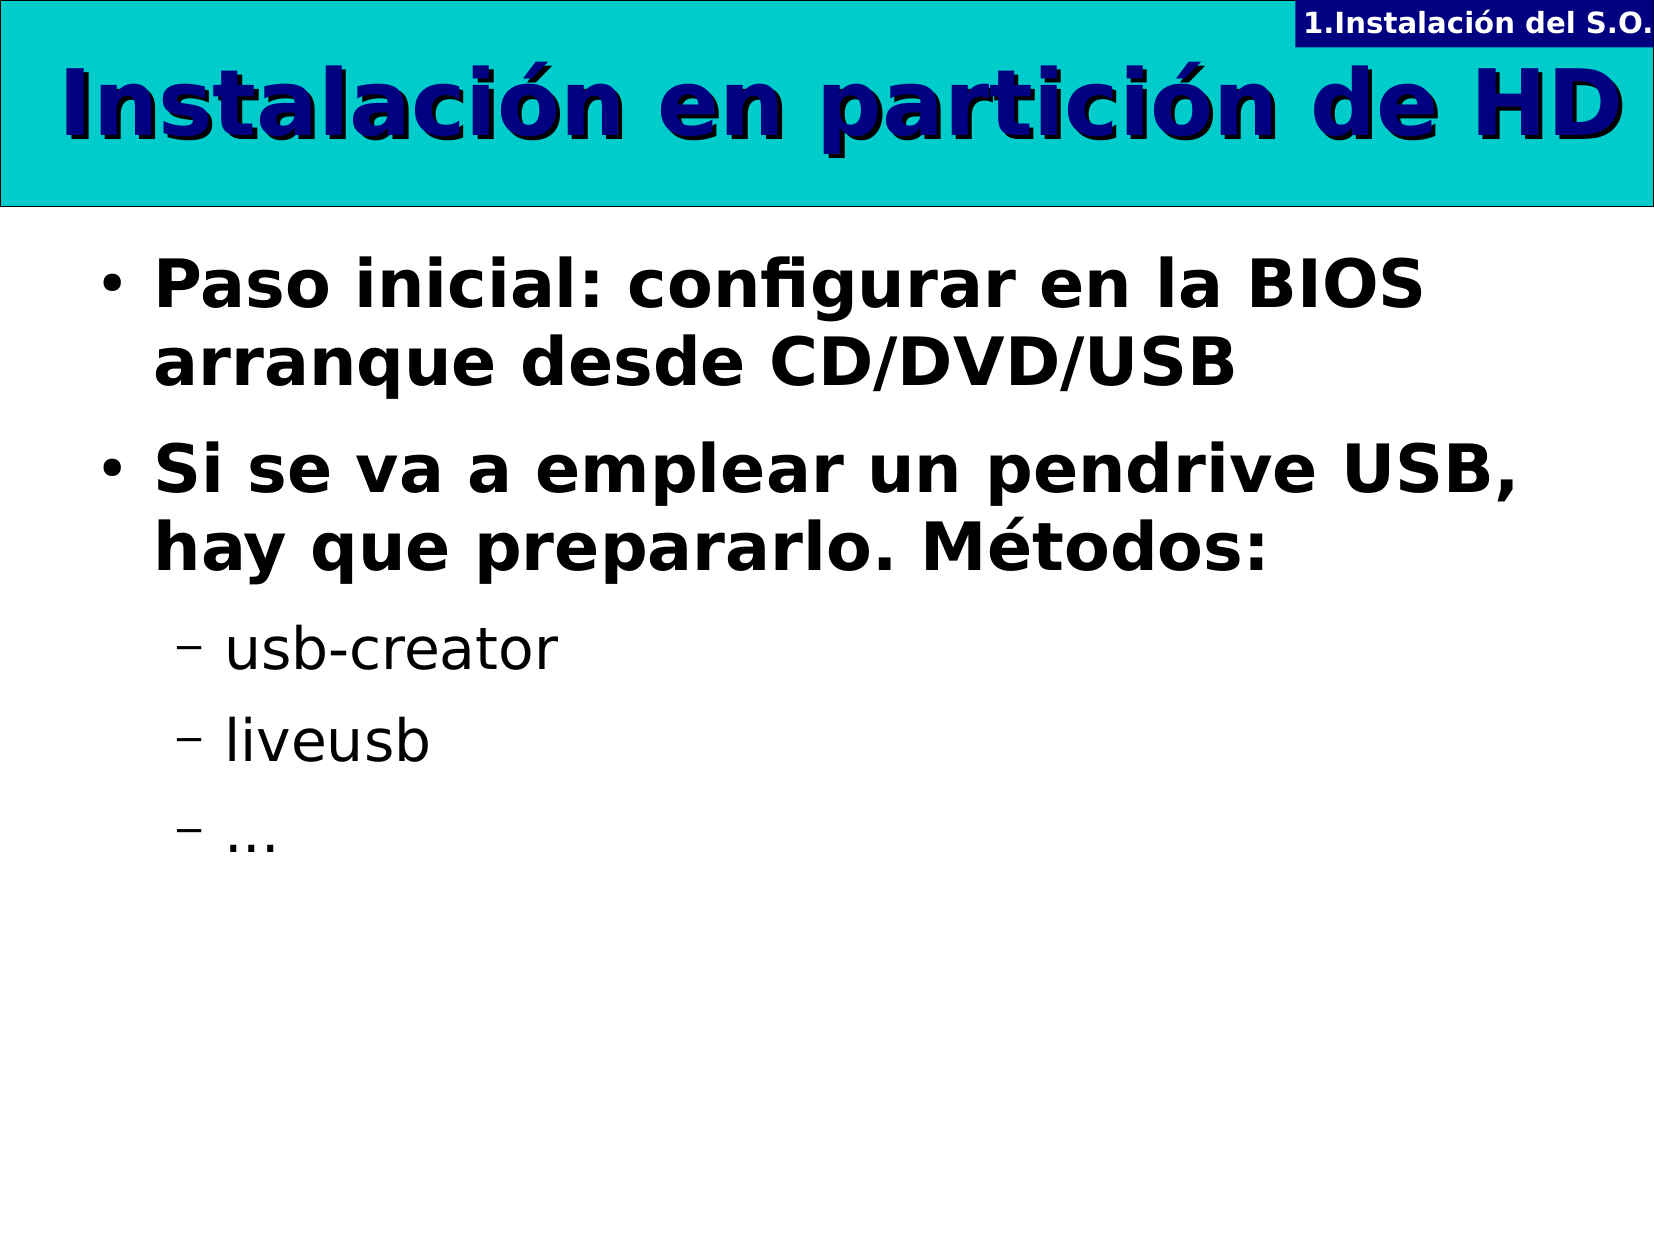

1.Instalación del S.O.
# Instalación en partición de HD
Paso inicial: configurar en la BIOS arranque desde CD/DVD/USB
Si se va a emplear un pendrive USB, hay que prepararlo. Métodos:
usb-creator
liveusb
...